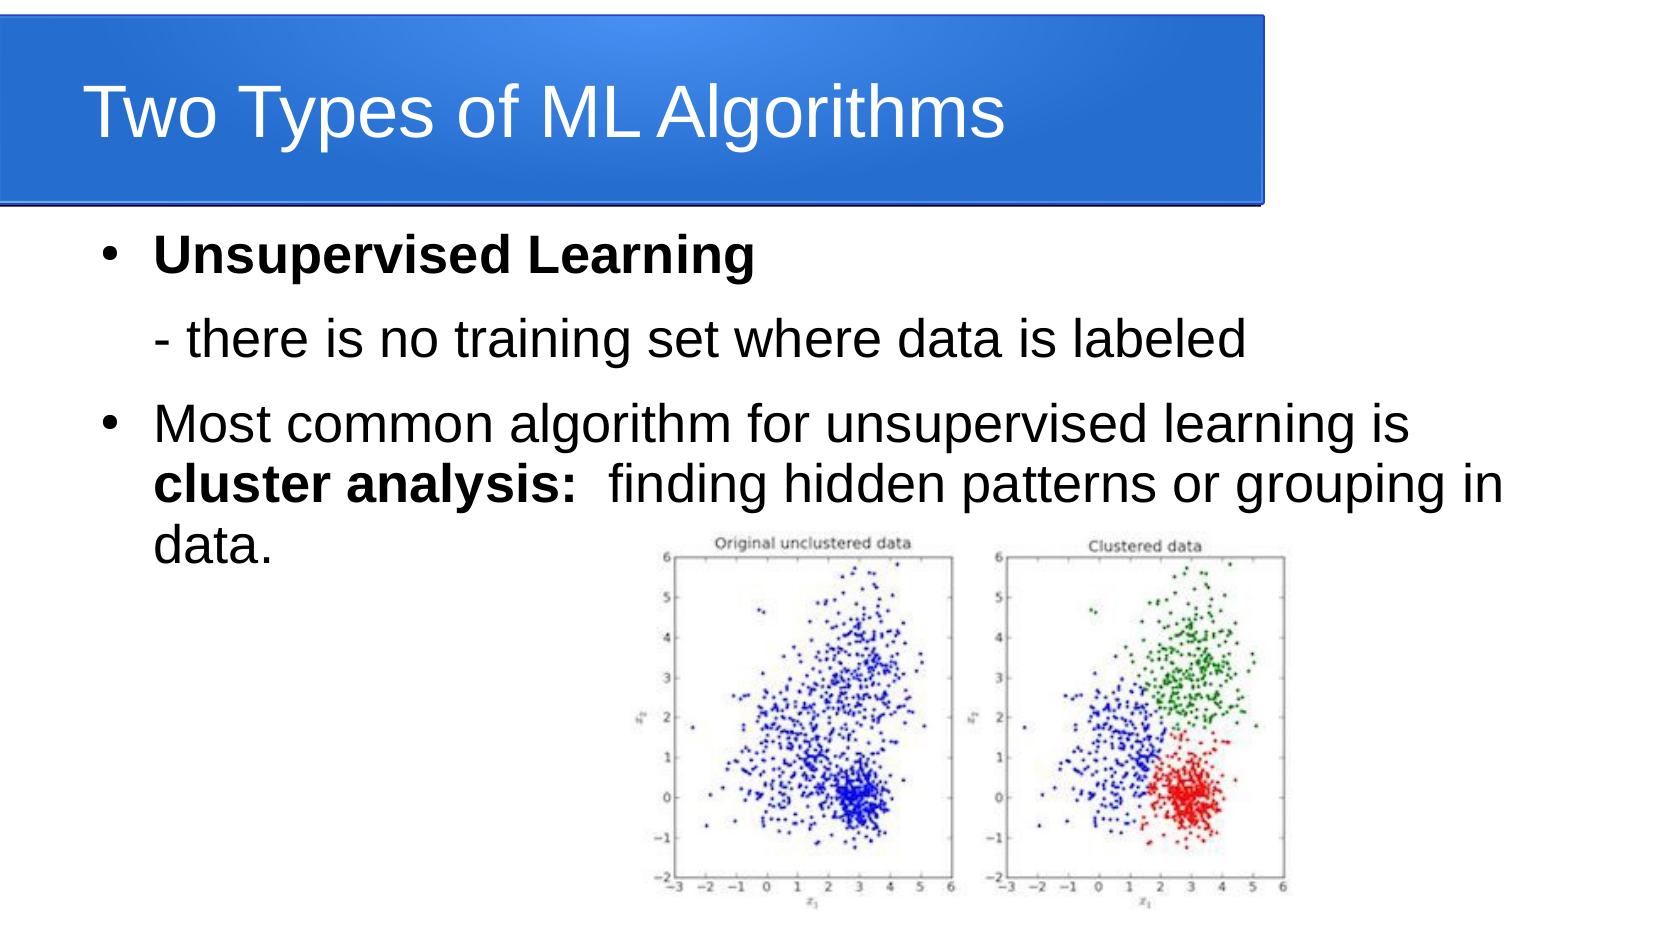

# Two Types of ML Algorithms
Unsupervised Learning
- there is no training set where data is labeled
Most common algorithm for unsupervised learning is cluster analysis: finding hidden patterns or grouping in data.